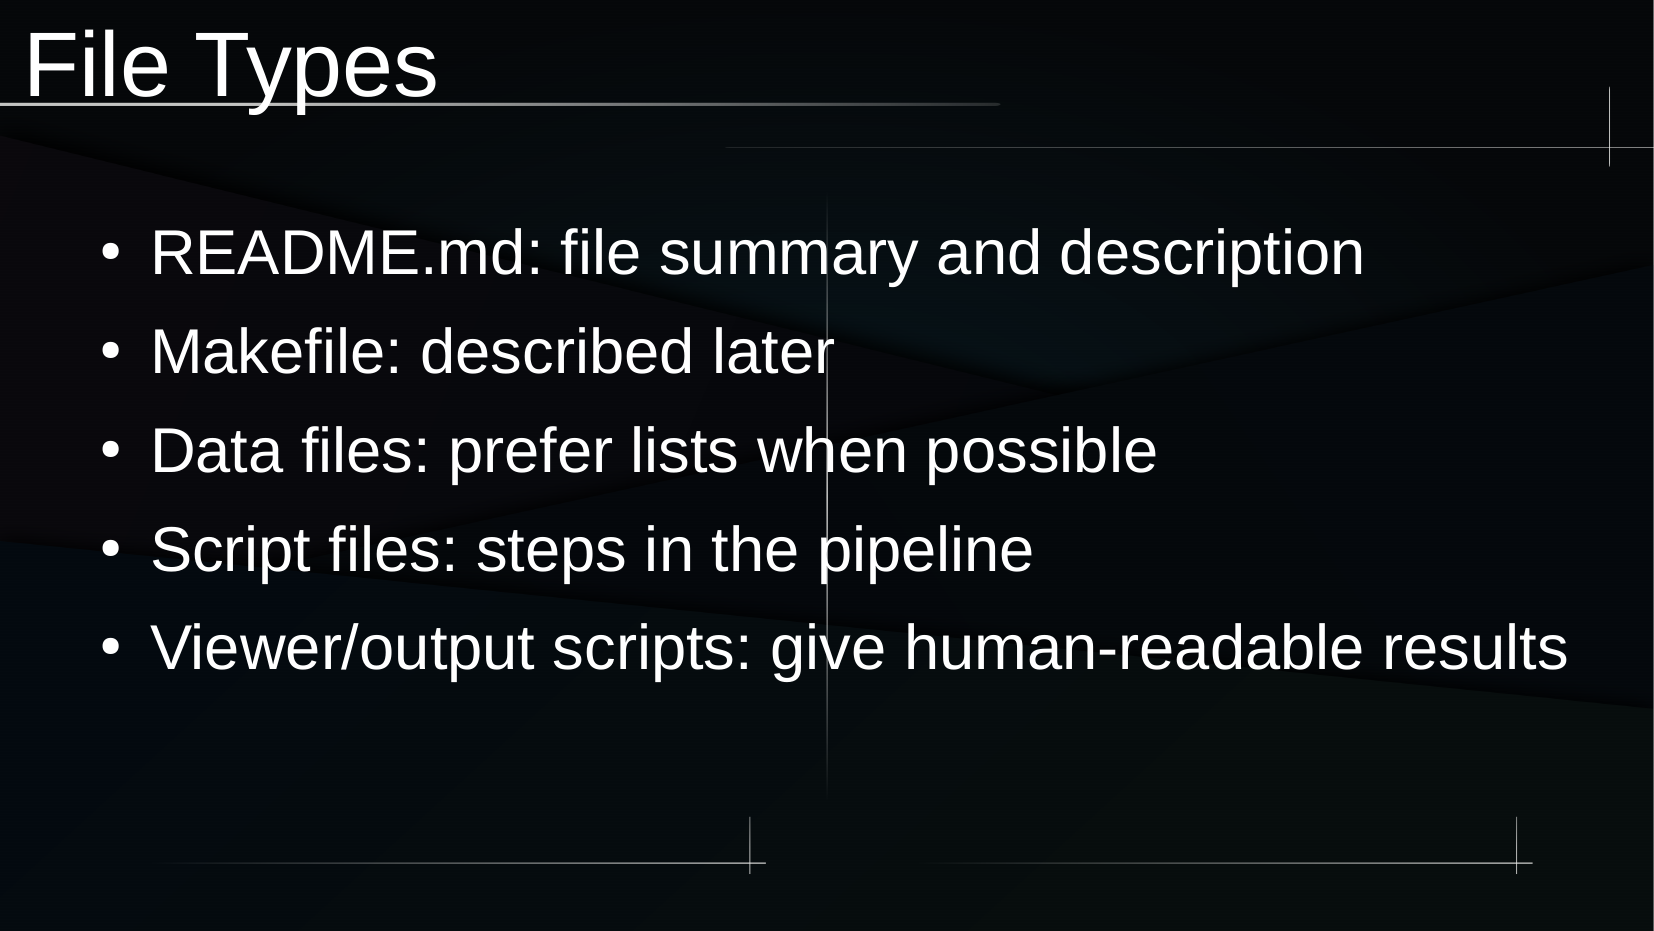

# File Types
README.md: file summary and description
Makefile: described later
Data files: prefer lists when possible
Script files: steps in the pipeline
Viewer/output scripts: give human-readable results